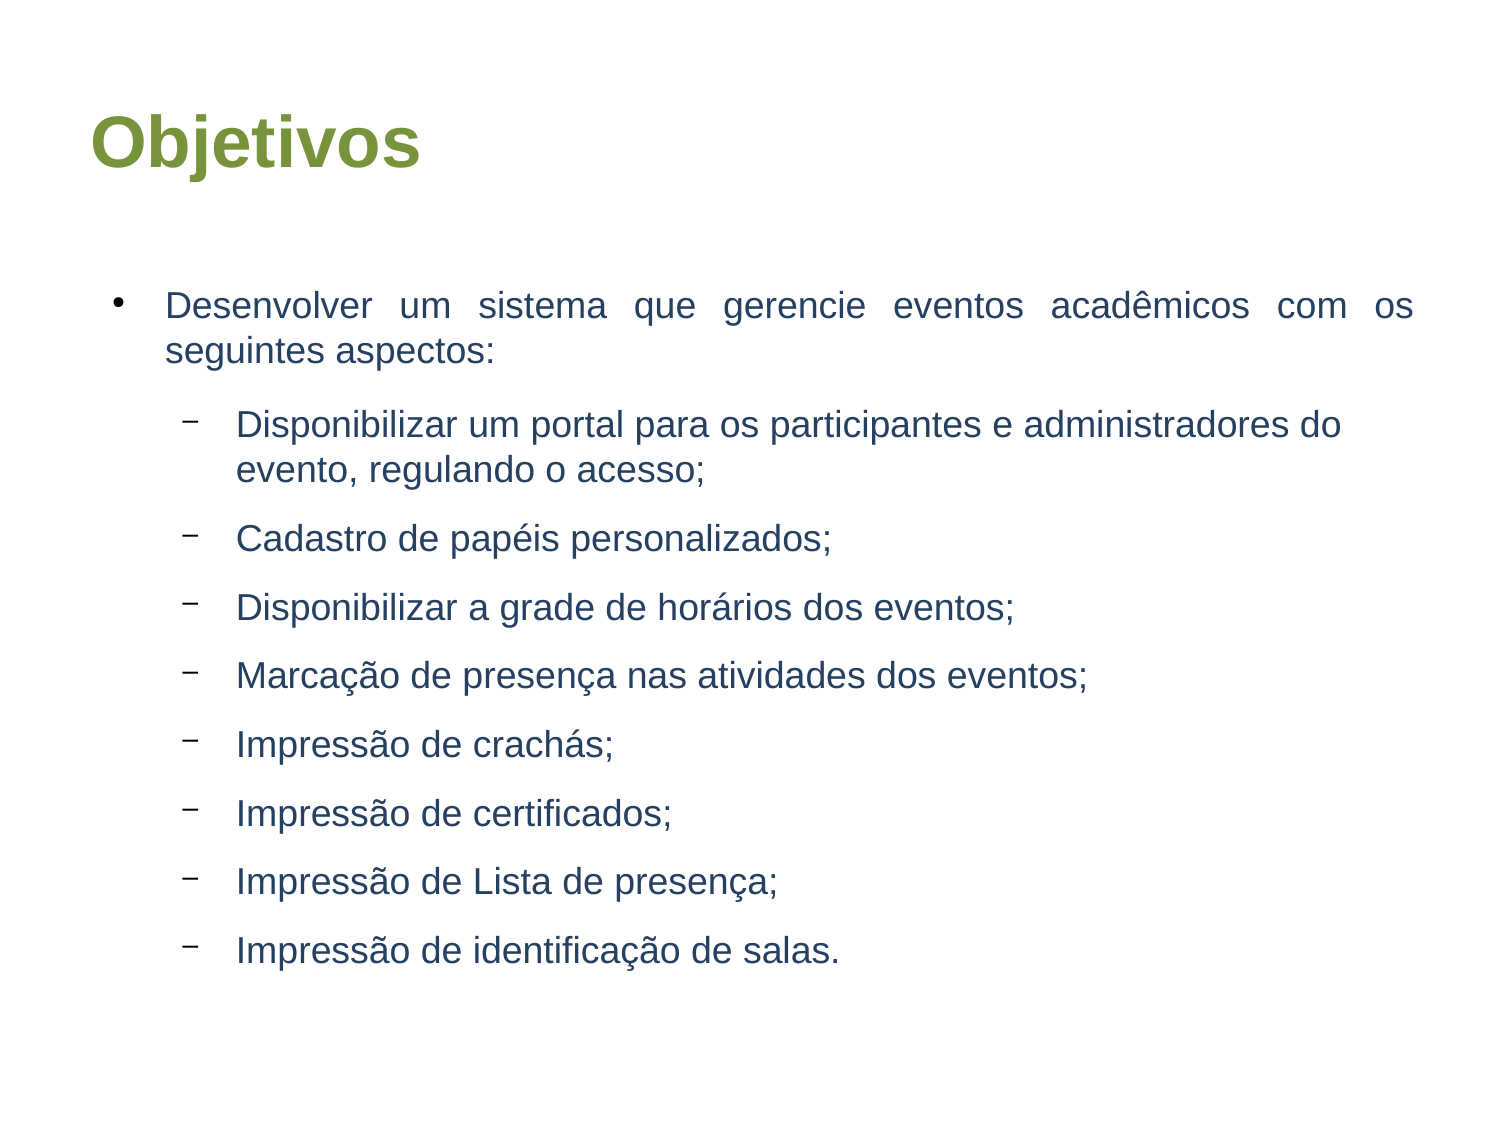

# Objetivos
Desenvolver um sistema que gerencie eventos acadêmicos com os seguintes aspectos:
Disponibilizar um portal para os participantes e administradores do evento, regulando o acesso;
Cadastro de papéis personalizados;
Disponibilizar a grade de horários dos eventos;
Marcação de presença nas atividades dos eventos;
Impressão de crachás;
Impressão de certificados;
Impressão de Lista de presença;
Impressão de identificação de salas.